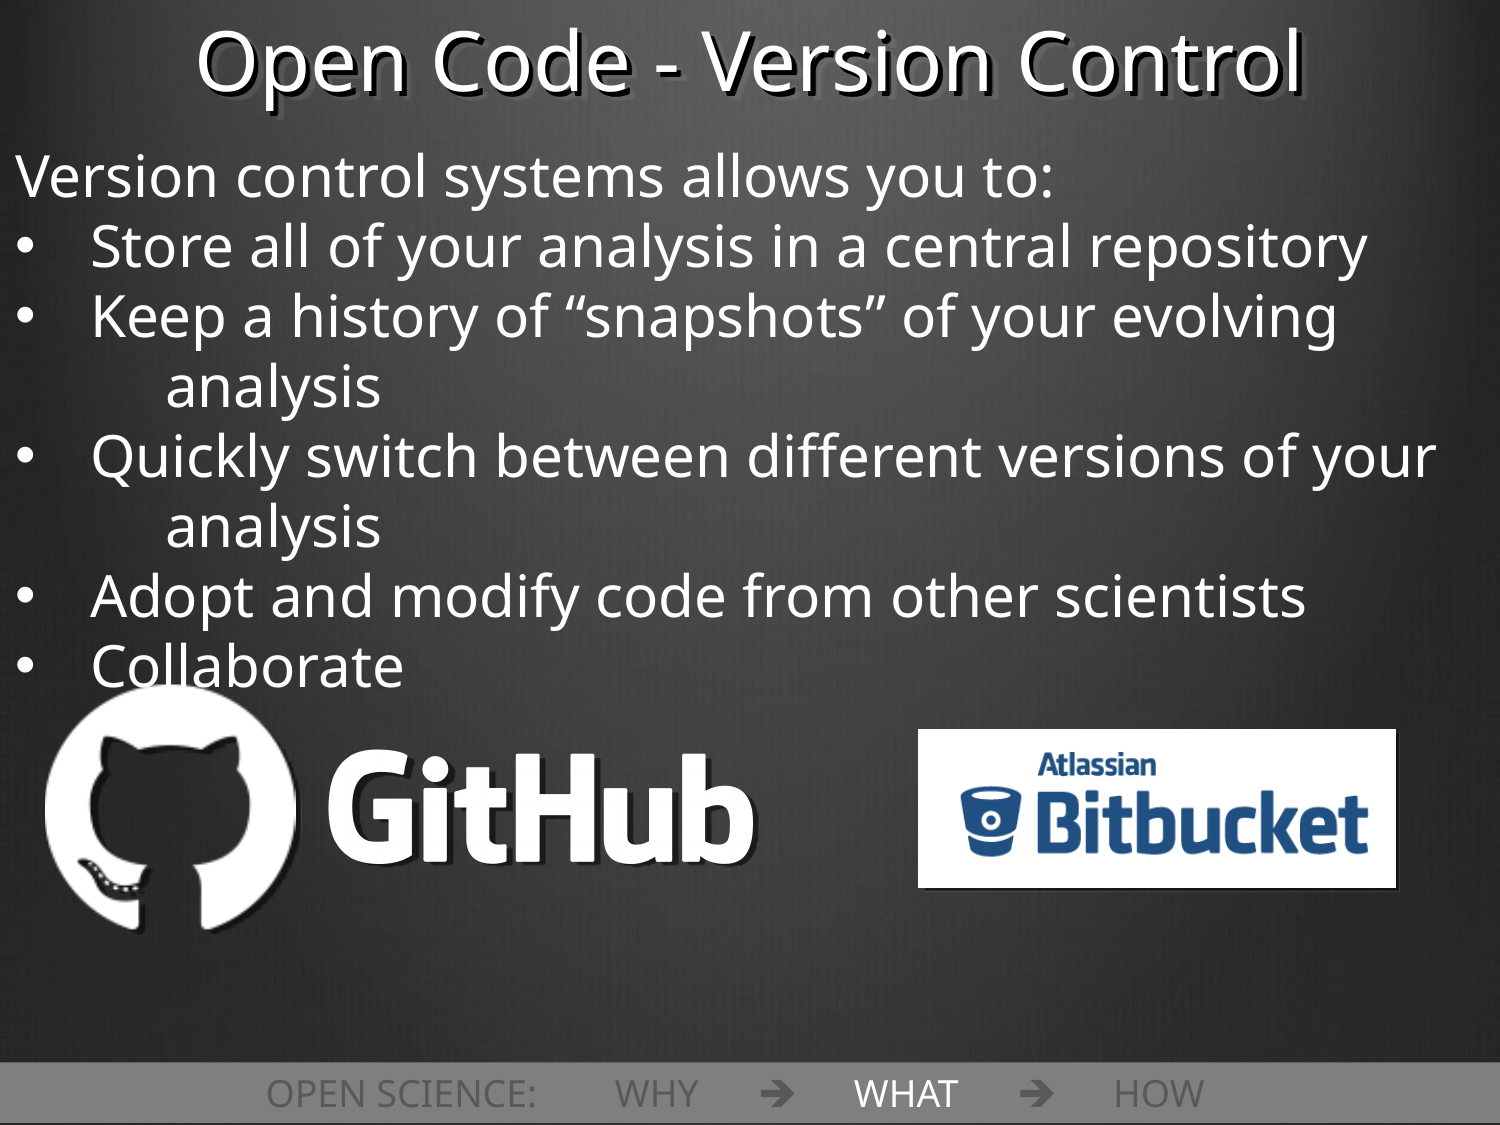

# Open Code - Version Control
Version control systems allows you to:
Store all of your analysis in a central repository
Keep a history of “snapshots” of your evolving analysis
Quickly switch between different versions of your analysis
Adopt and modify code from other scientists
Collaborate
OPEN SCIENCE: WHY  WHAT  HOW